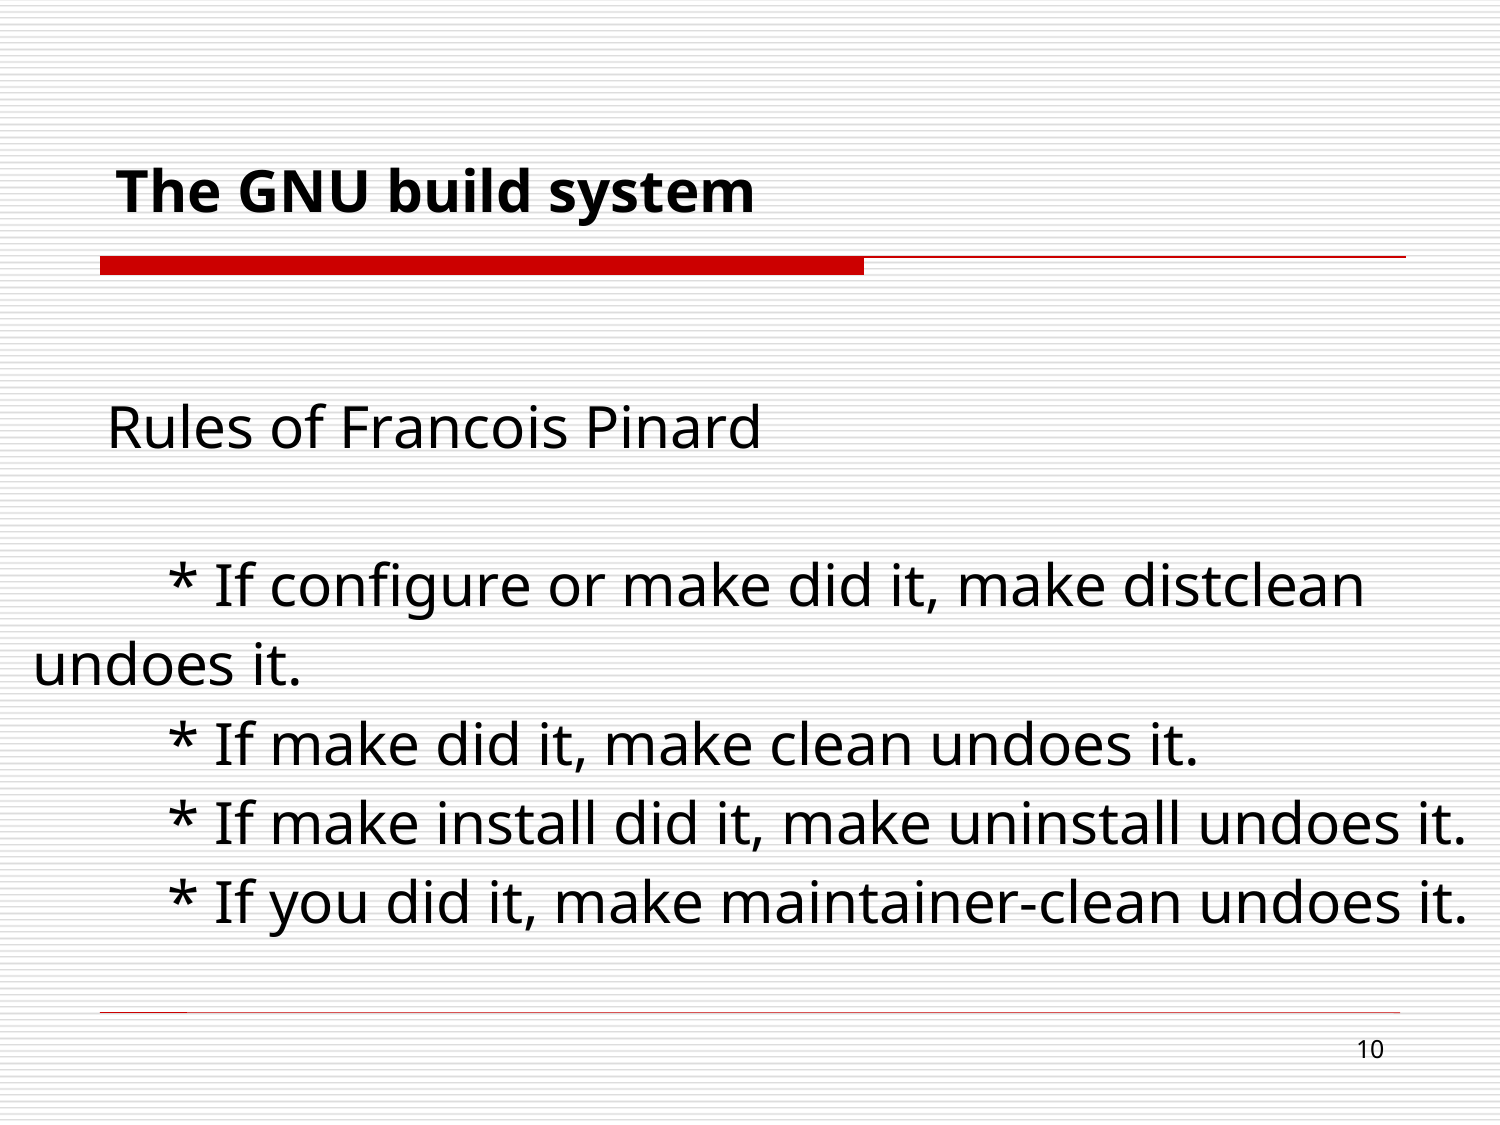

# The GNU build system
	Rules of Francois Pinard
	 * If configure or make did it, make distclean undoes it.
	 * If make did it, make clean undoes it.
	 * If make install did it, make uninstall undoes it.
	 * If you did it, make maintainer-clean undoes it.
10